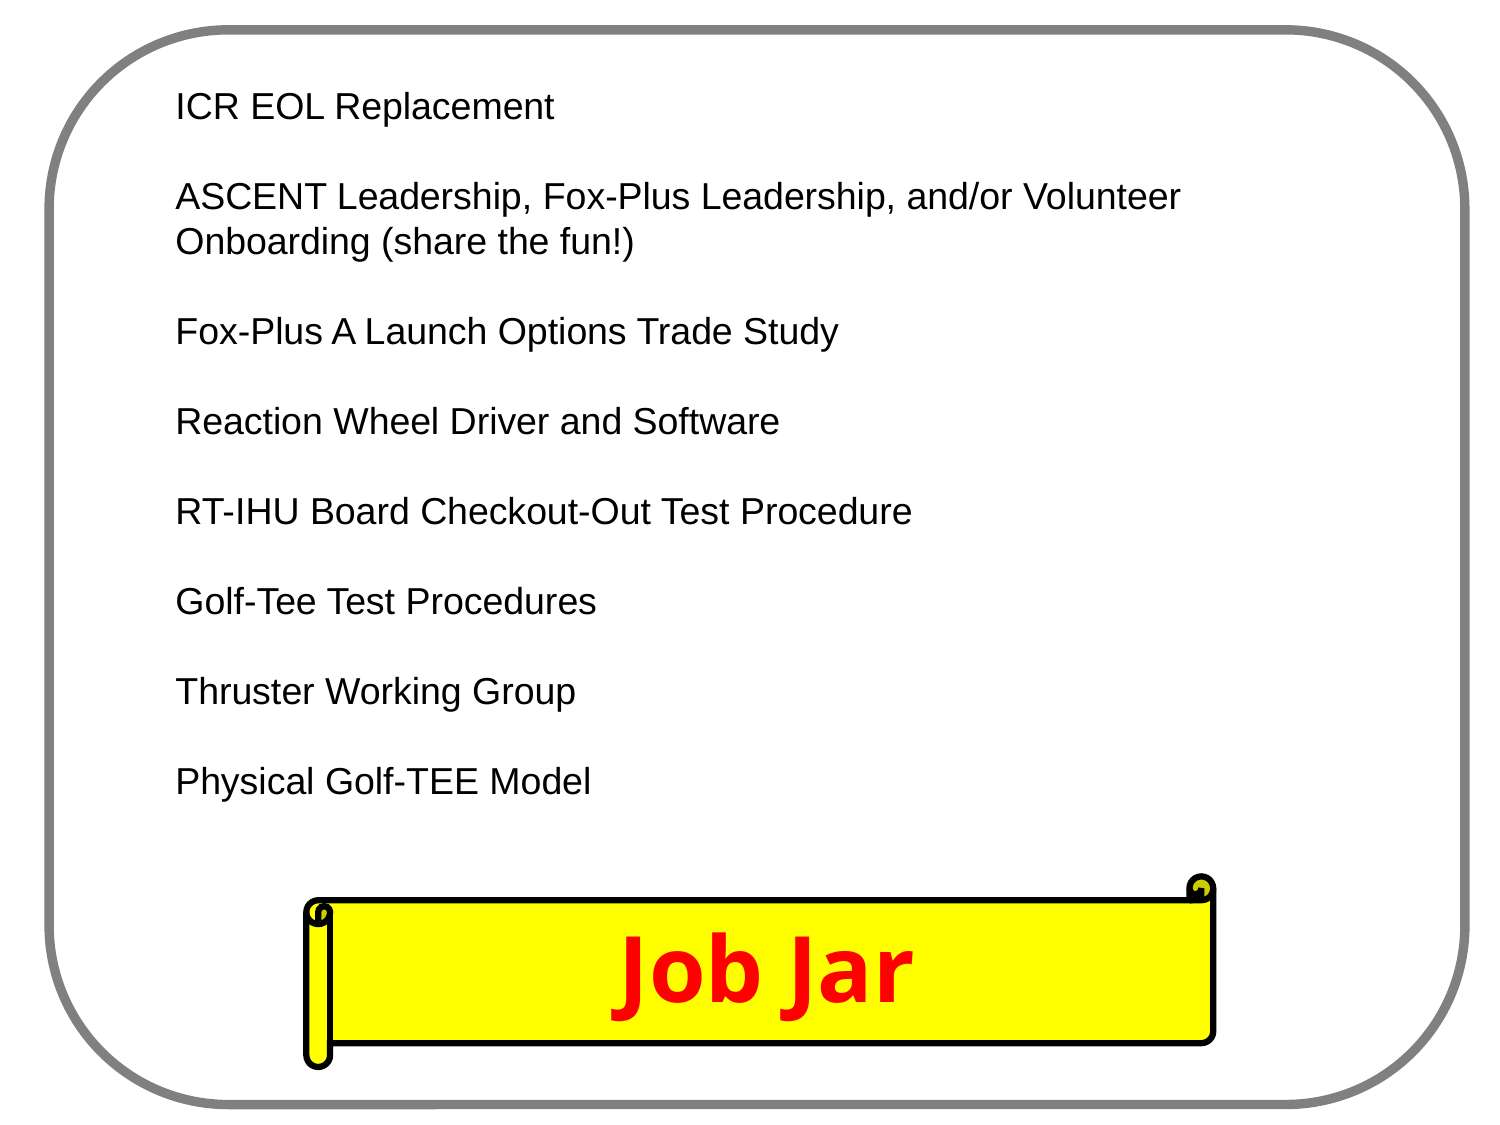

ICR EOL Replacement
ASCENT Leadership, Fox-Plus Leadership, and/or Volunteer Onboarding (share the fun!)
Fox-Plus A Launch Options Trade Study
Reaction Wheel Driver and Software
RT-IHU Board Checkout-Out Test Procedure
Golf-Tee Test Procedures
Thruster Working Group
Physical Golf-TEE Model
Job Jar